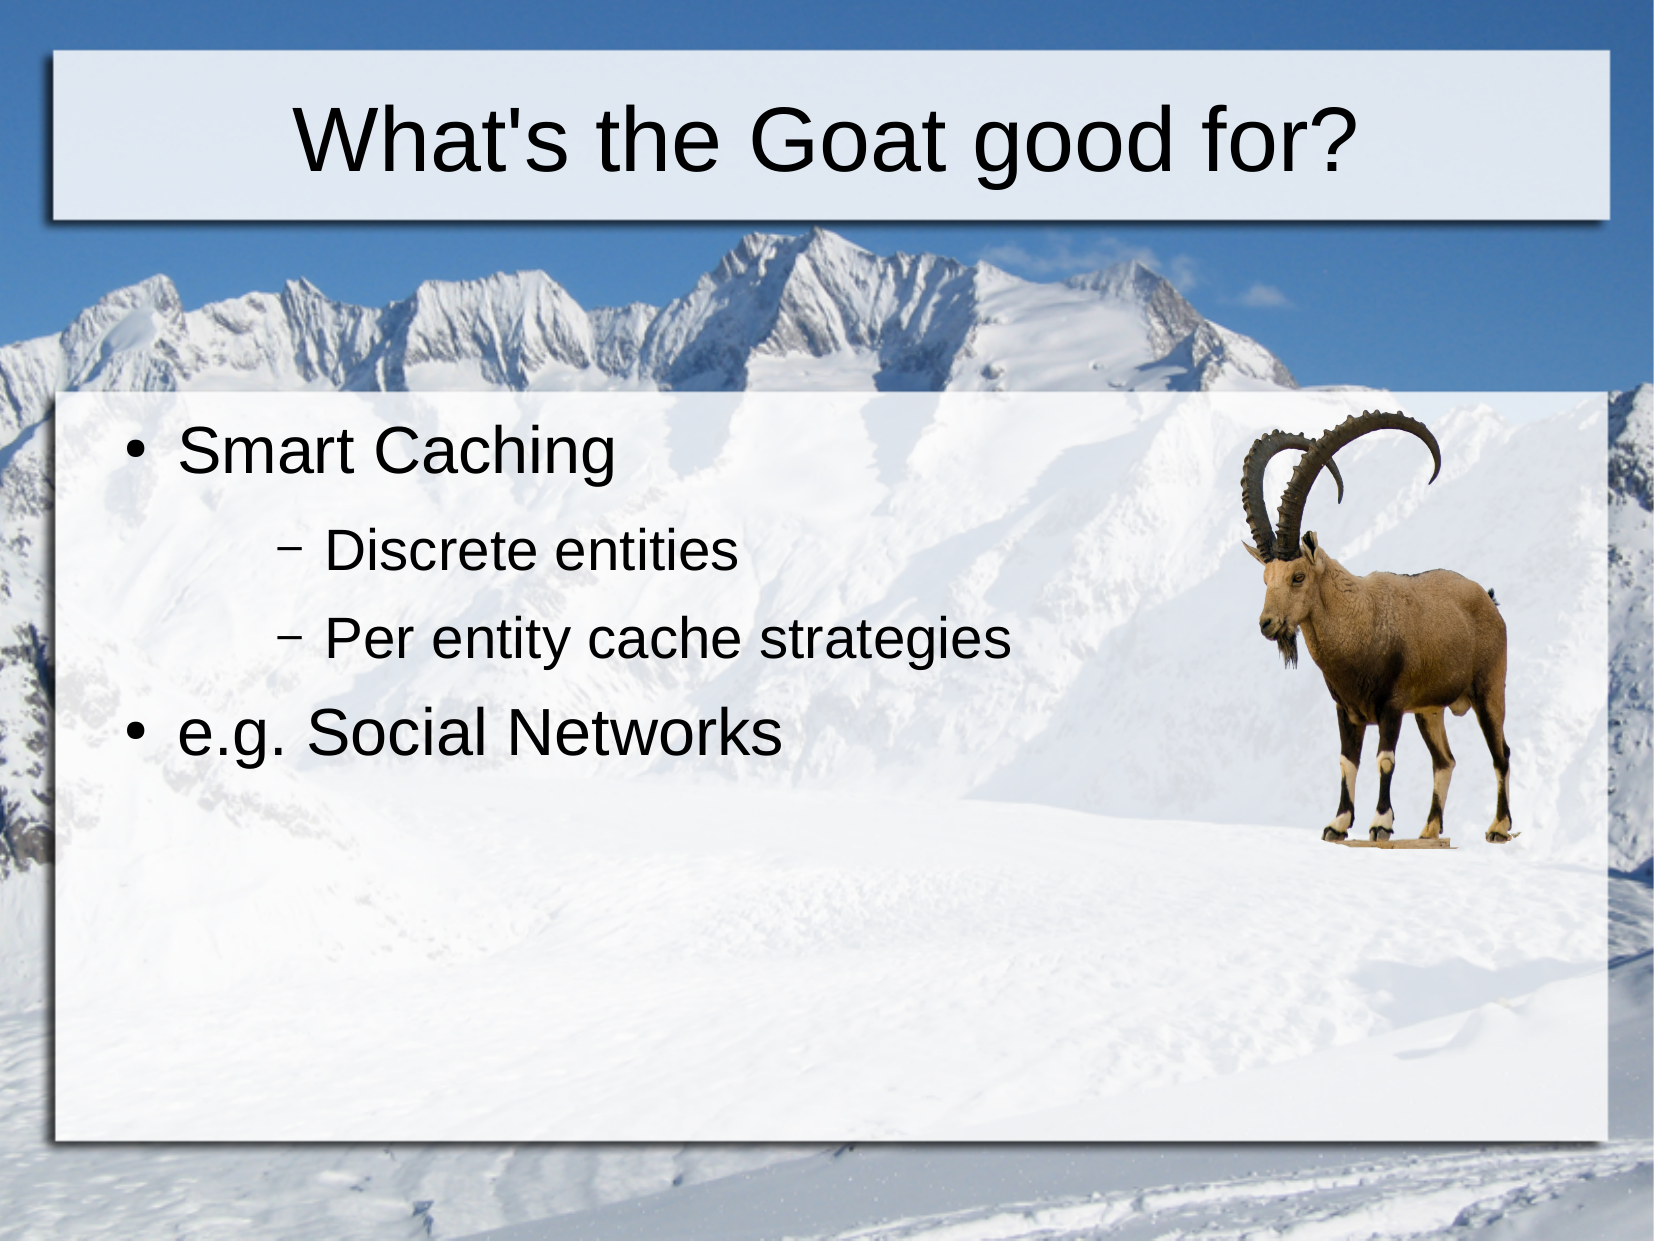

# What's the Goat good for?
Smart Caching
Discrete entities
Per entity cache strategies
e.g. Social Networks